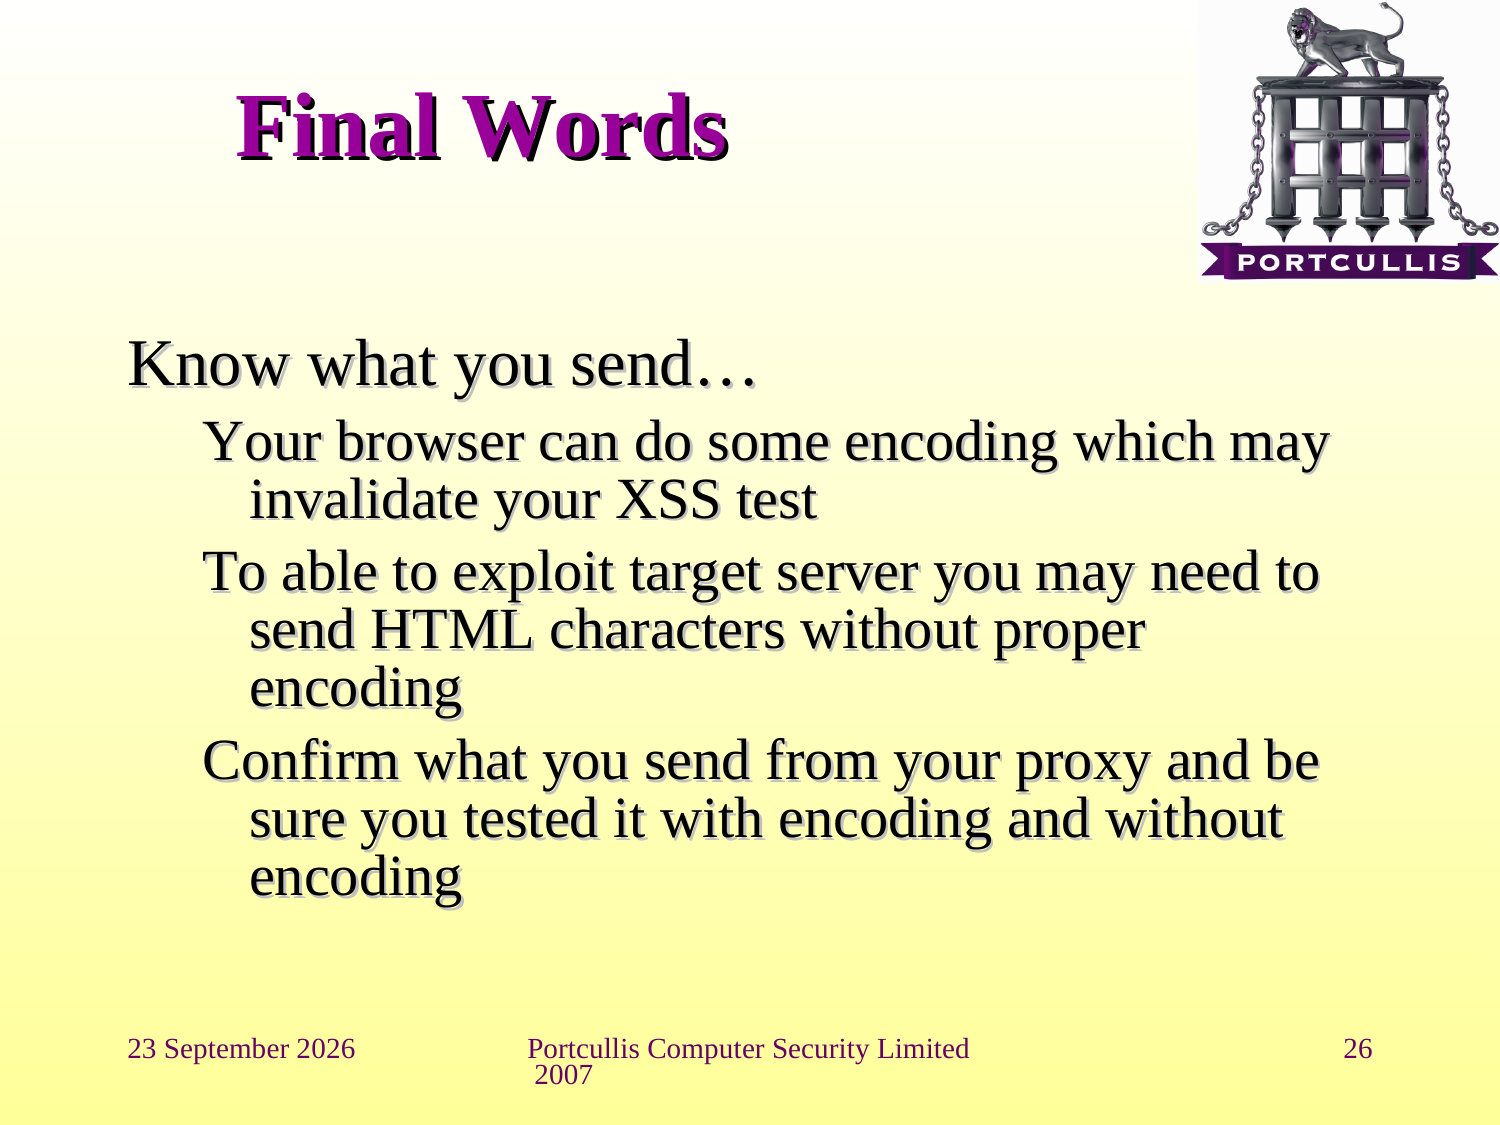

# Final Words
Know what you send…
Your browser can do some encoding which may invalidate your XSS test
To able to exploit target server you may need to send HTML characters without proper encoding
Confirm what you send from your proxy and be sure you tested it with encoding and without encoding
Portcullis Computer Security Limited 2007
26